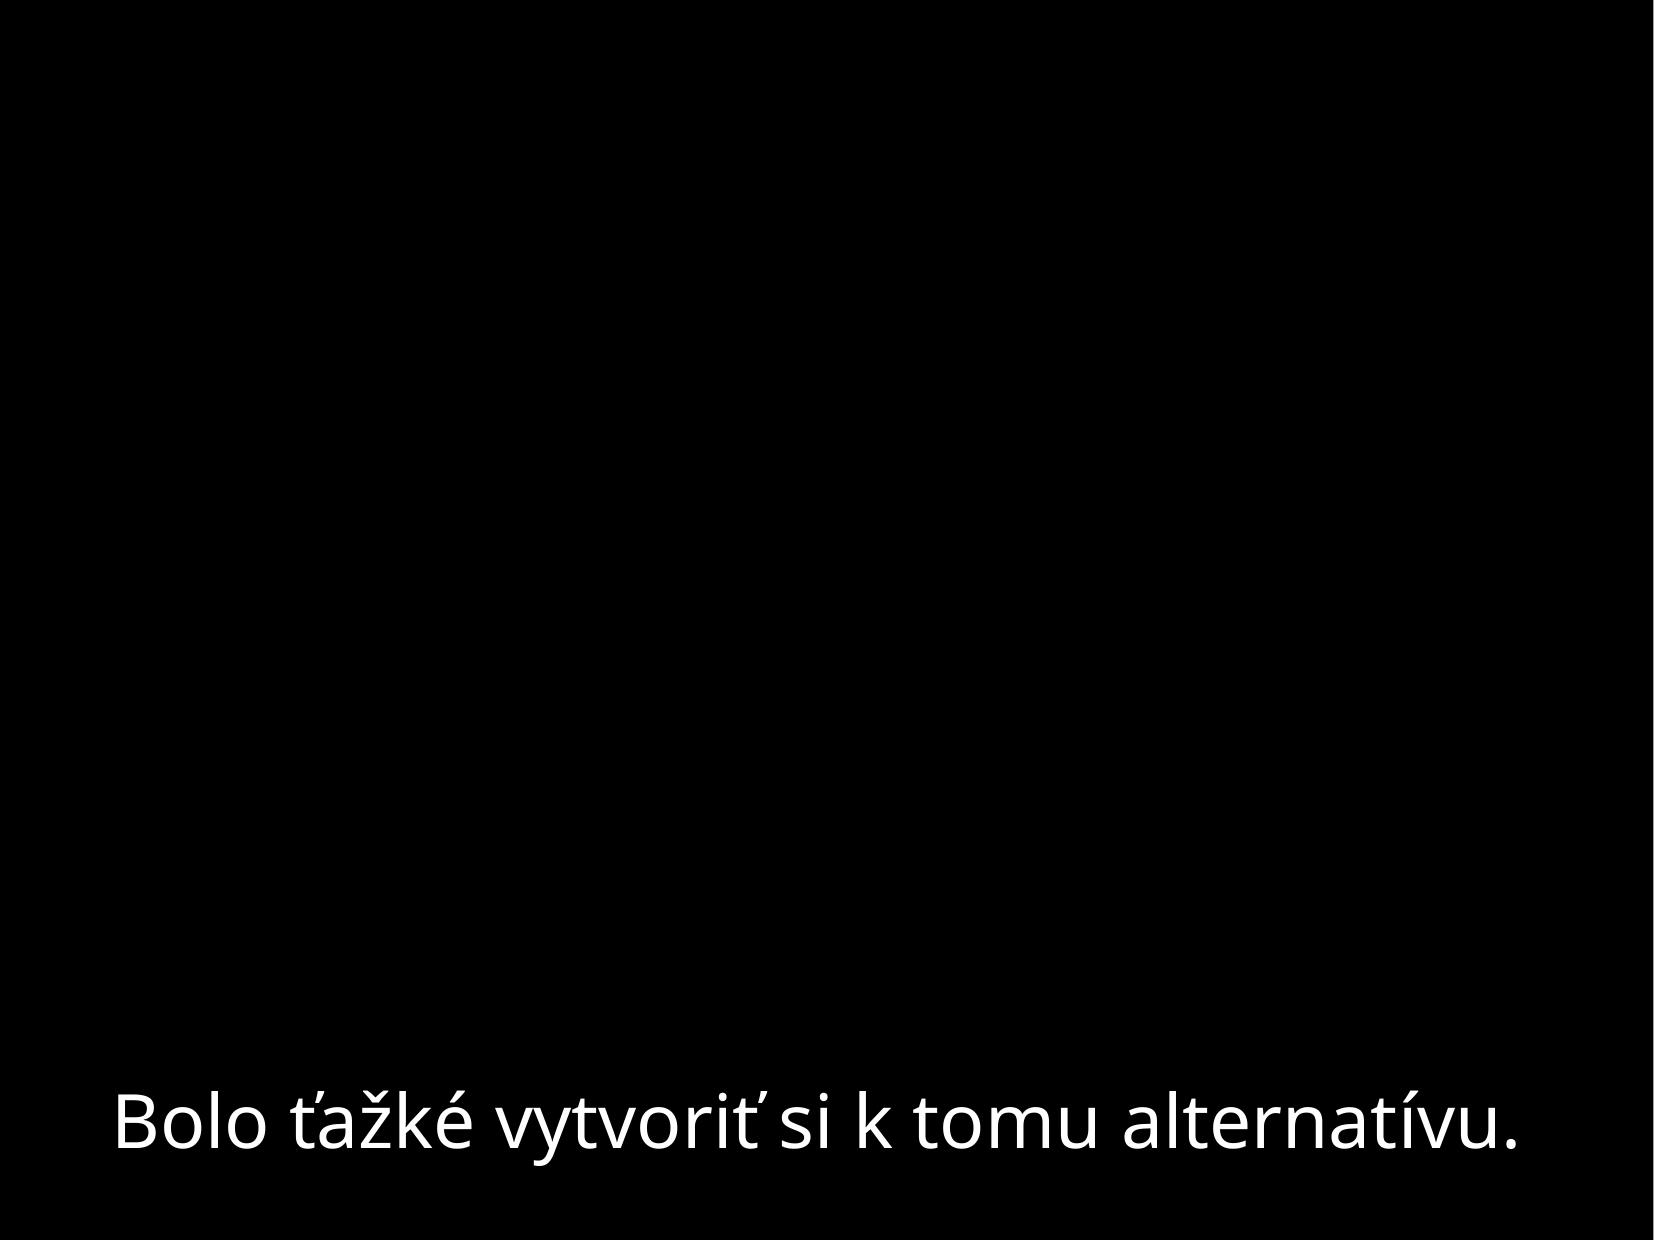

# Bolo ťažké vytvoriť si k tomu alternatívu.